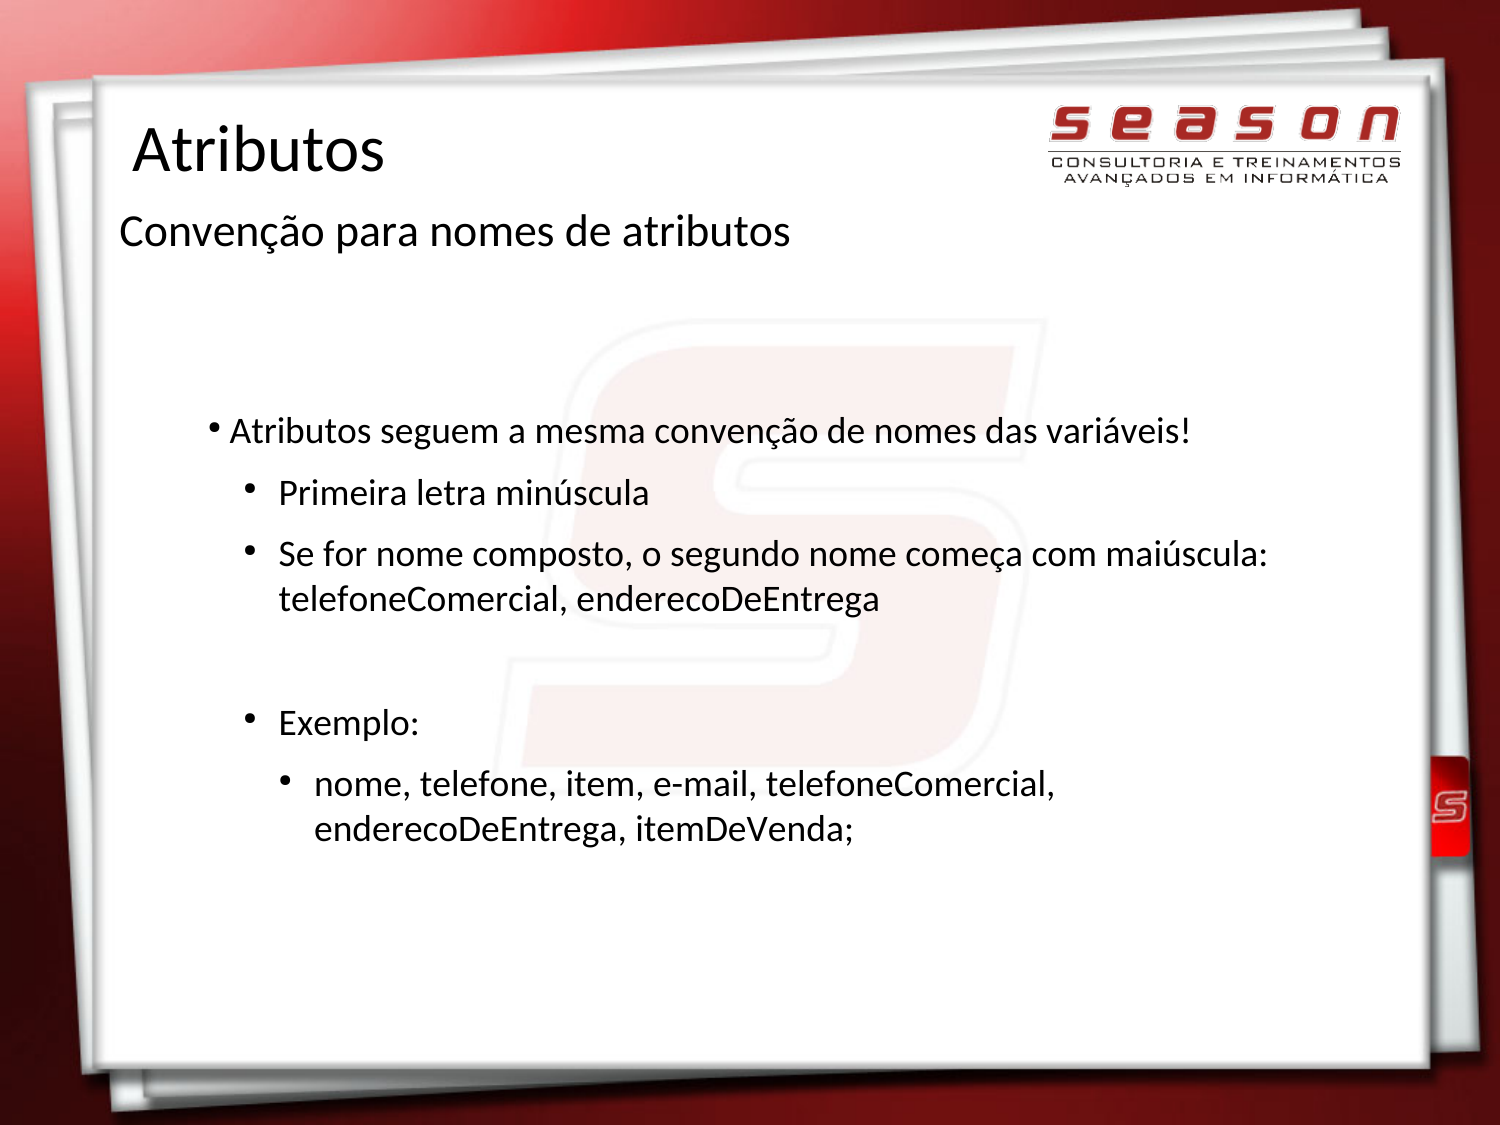

# Atributos
Convenção para nomes de atributos
 Atributos seguem a mesma convenção de nomes das variáveis!
Primeira letra minúscula
Se for nome composto, o segundo nome começa com maiúscula: telefoneComercial, enderecoDeEntrega
Exemplo:
nome, telefone, item, e-mail, telefoneComercial, enderecoDeEntrega, itemDeVenda;